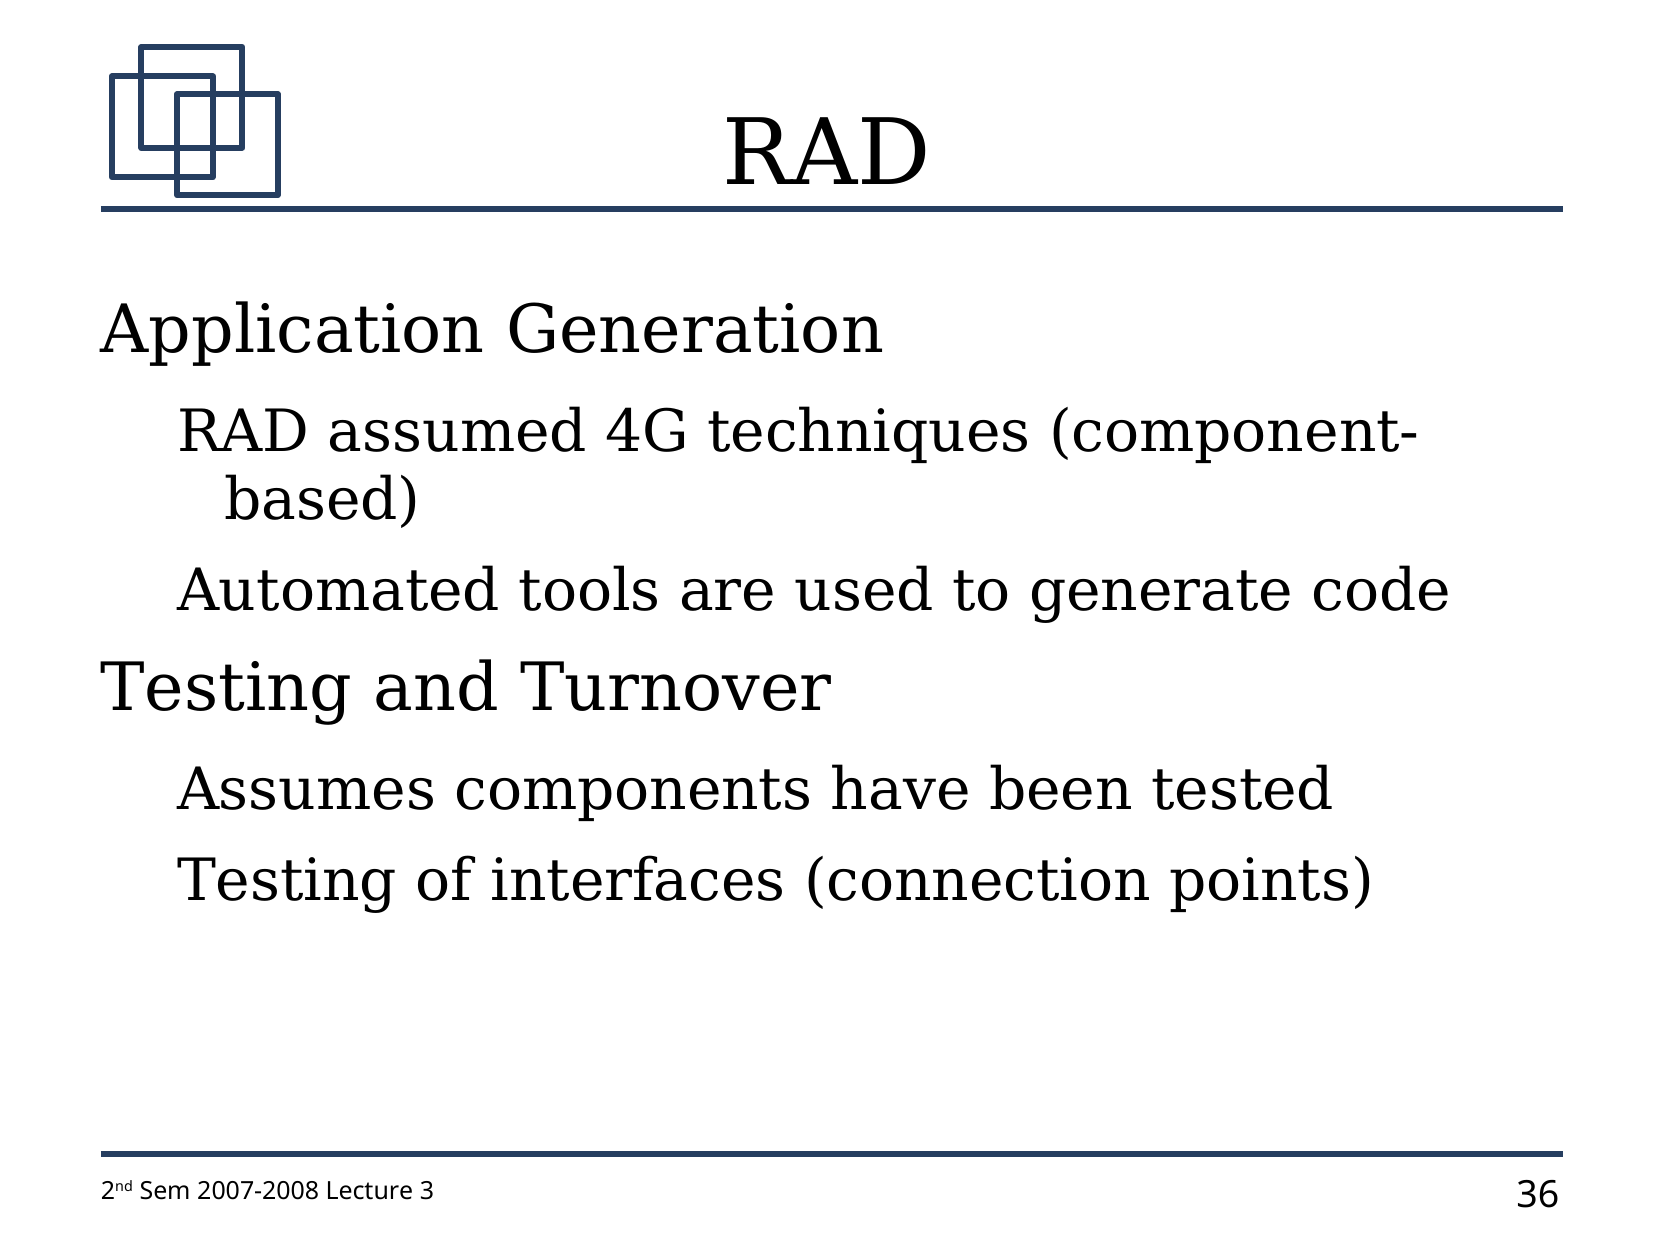

# RAD
Application Generation
RAD assumed 4G techniques (component-based)
Automated tools are used to generate code
Testing and Turnover
Assumes components have been tested
Testing of interfaces (connection points)